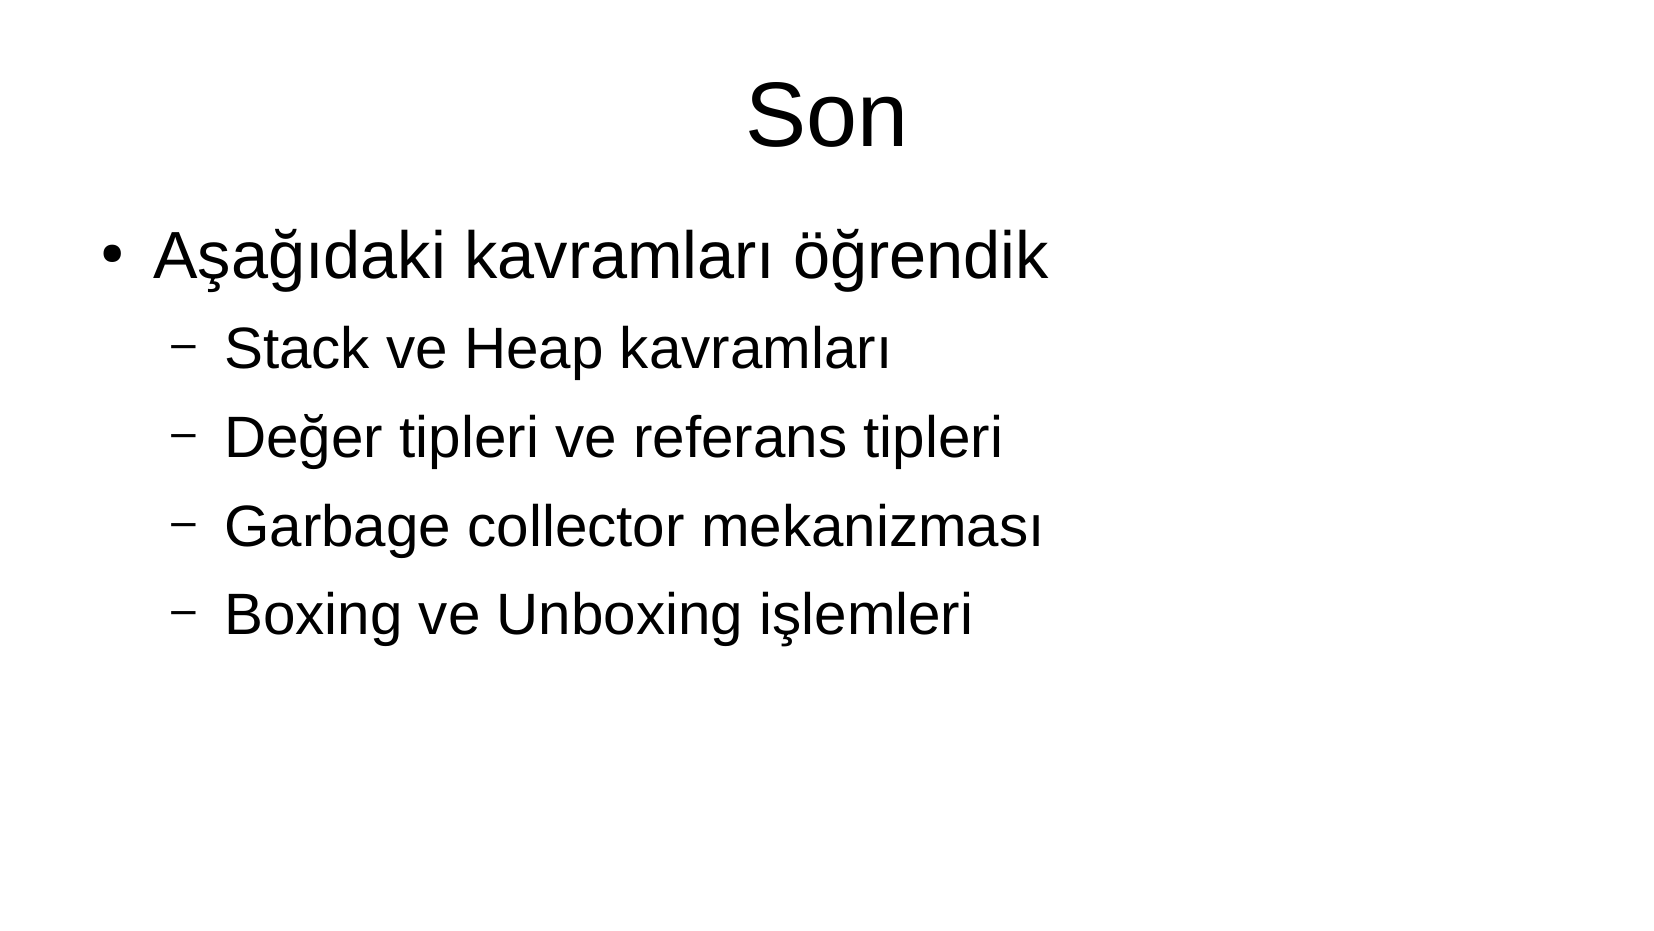

# Son
Aşağıdaki kavramları öğrendik
Stack ve Heap kavramları
Değer tipleri ve referans tipleri
Garbage collector mekanizması
Boxing ve Unboxing işlemleri